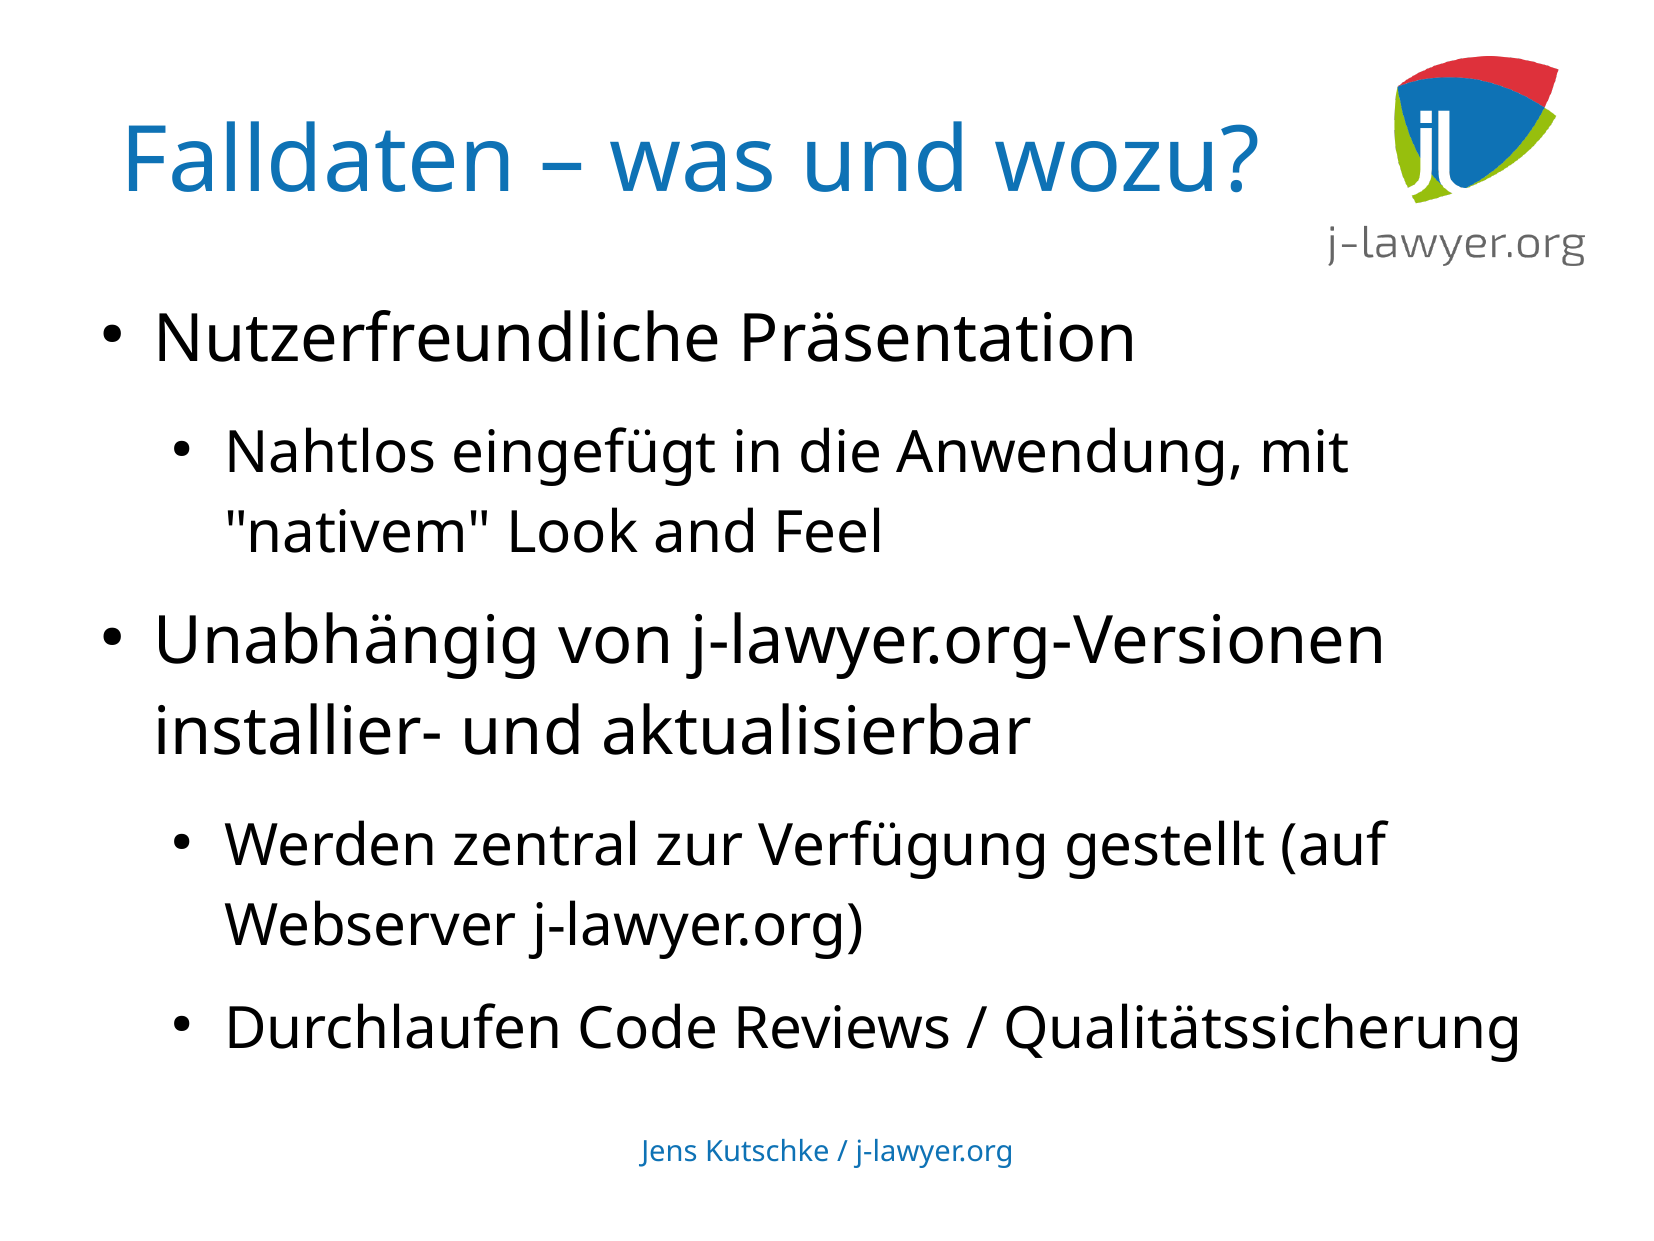

# Falldaten – was und wozu?
Nutzerfreundliche Präsentation
Nahtlos eingefügt in die Anwendung, mit "nativem" Look and Feel
Unabhängig von j-lawyer.org-Versionen installier- und aktualisierbar
Werden zentral zur Verfügung gestellt (auf Webserver j-lawyer.org)
Durchlaufen Code Reviews / Qualitätssicherung